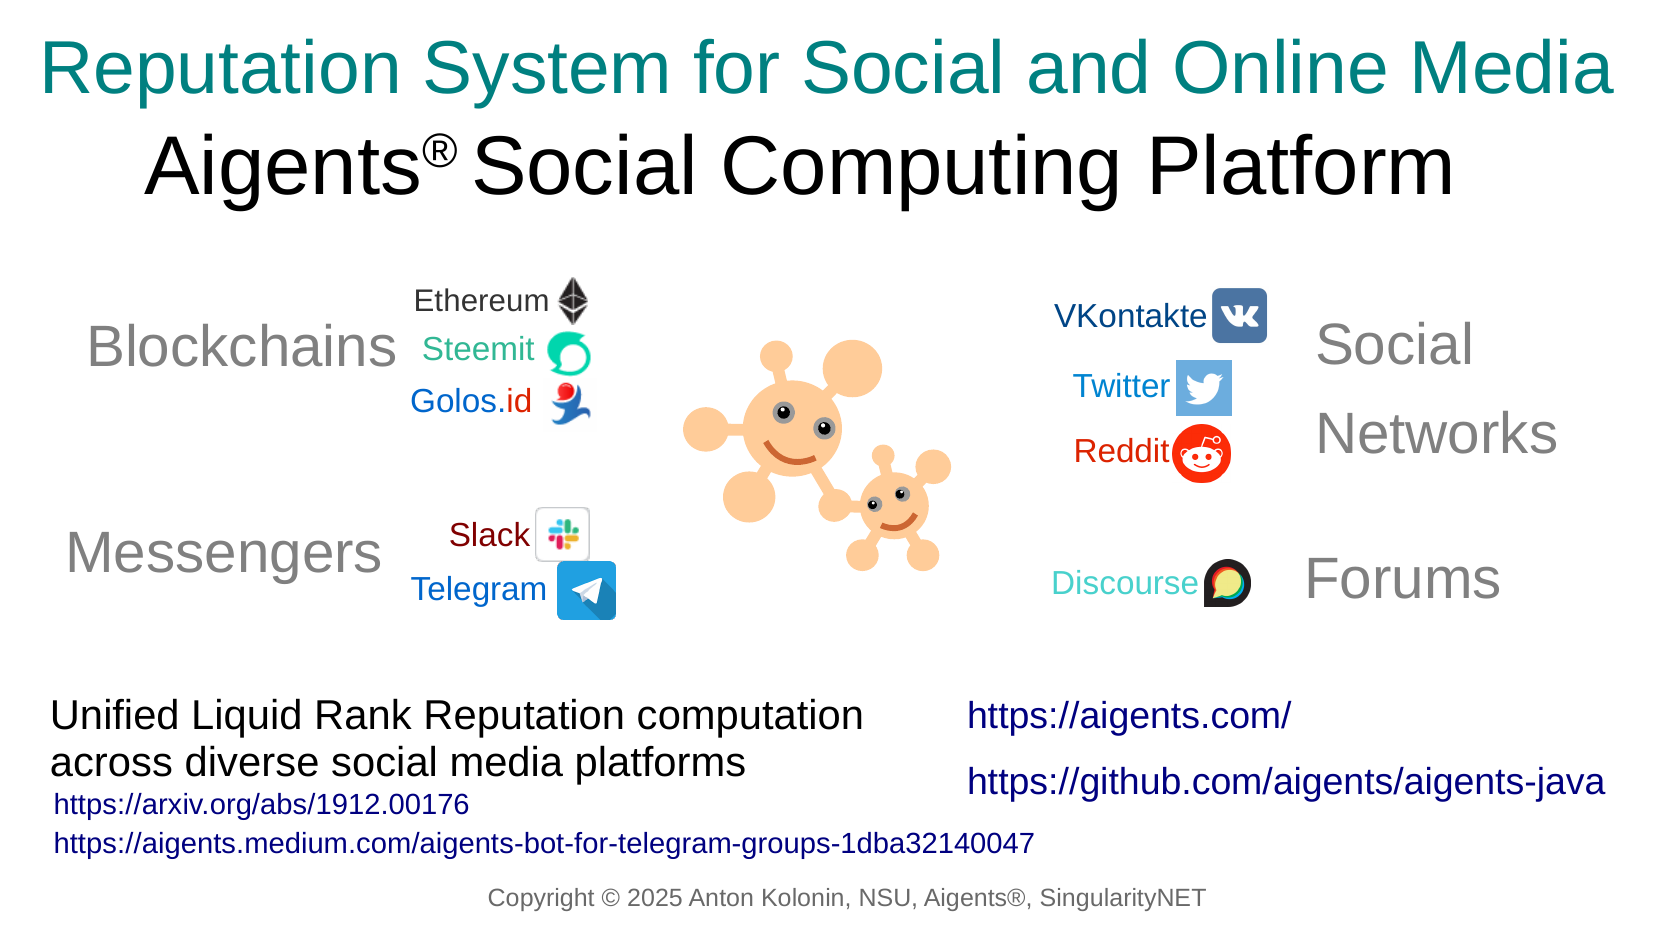

Reputation System for Social and Online Media
Aigents® Social Computing Platform
Ethereum
VKontakte
Social
Networks
Blockchains
Steemit
Twitter
Golos.id
Reddit
Slack
Messengers
Forums
Discourse
Telegram
Unified Liquid Rank Reputation computation across diverse social media platforms
https://aigents.com/
https://github.com/aigents/aigents-java
https://arxiv.org/abs/1912.00176
https://aigents.medium.com/aigents-bot-for-telegram-groups-1dba32140047
Copyright © 2025 Anton Kolonin, NSU, Aigents®, SingularityNET